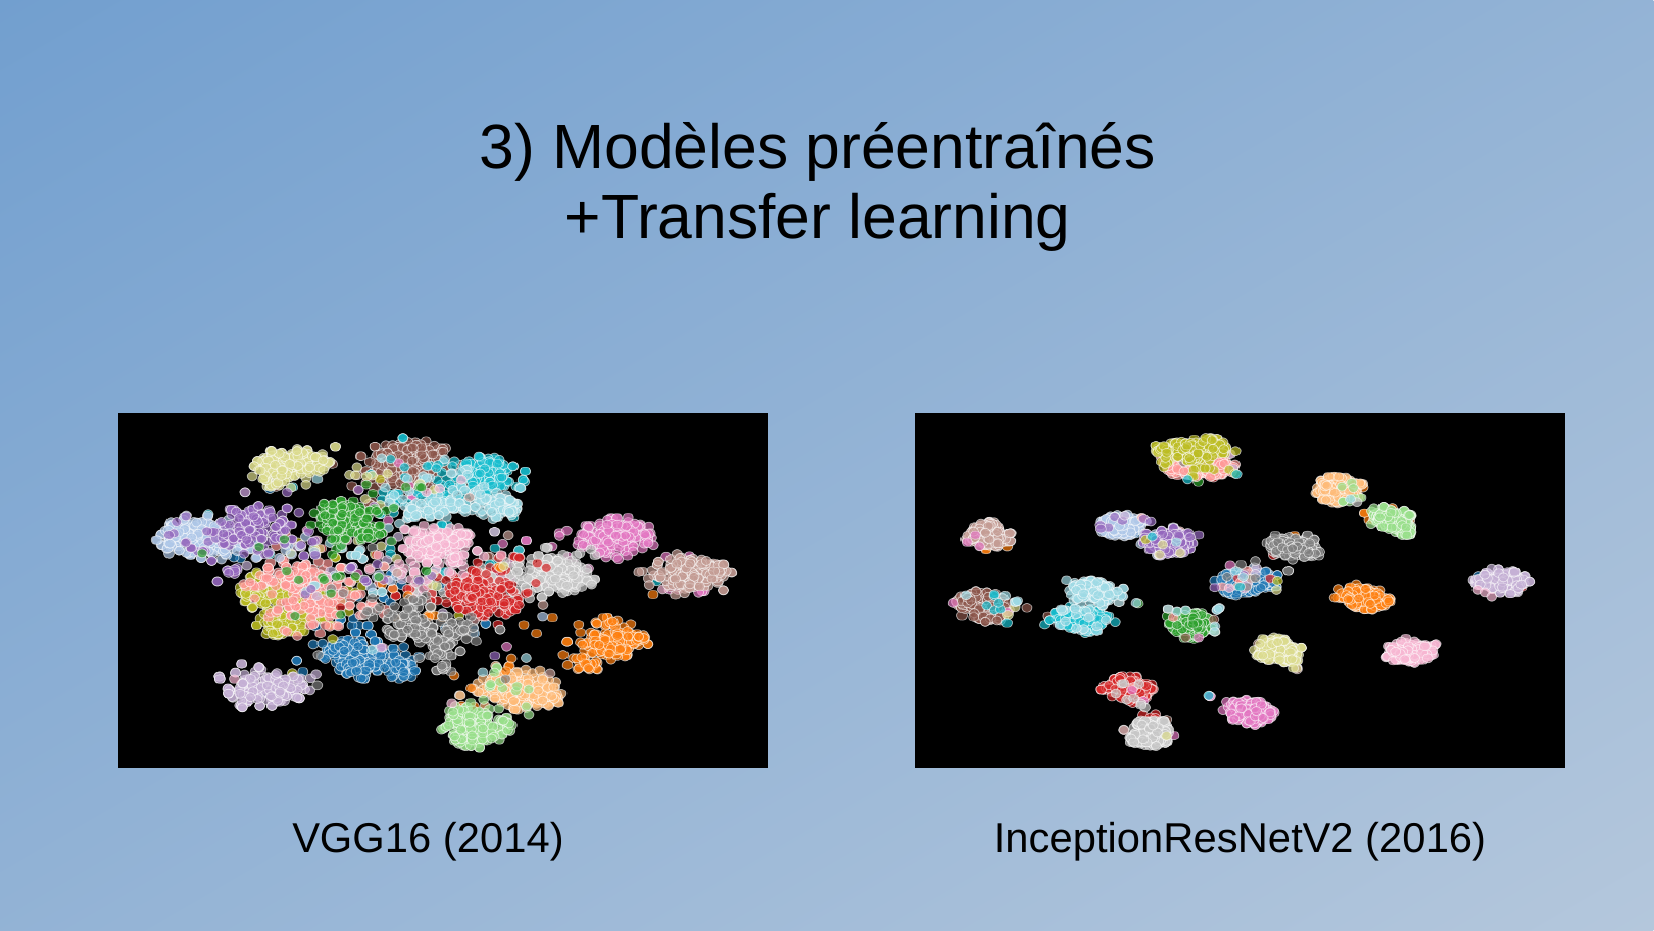

# 3) Modèles préentraînés +Transfer learning
VGG16 (2014)
InceptionResNetV2 (2016)